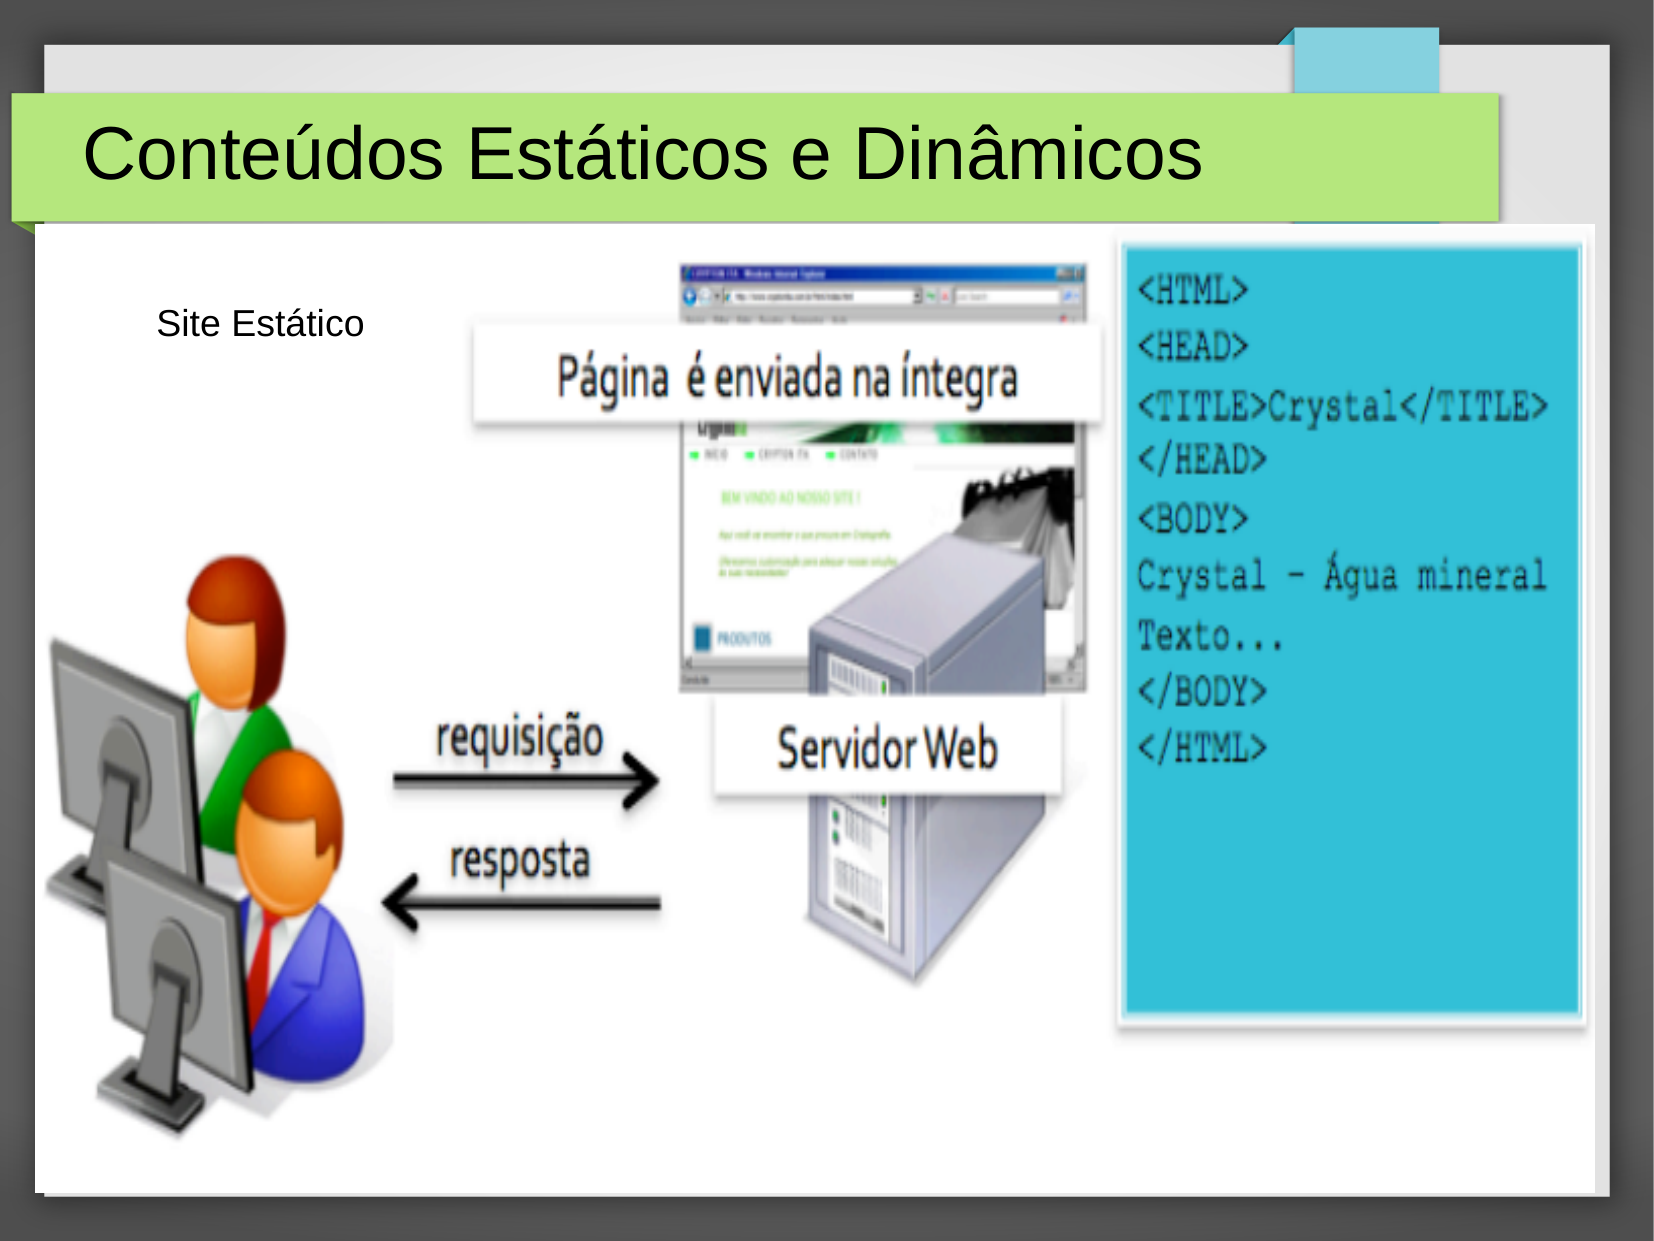

# Conteúdos Estáticos e Dinâmicos
Site Estático